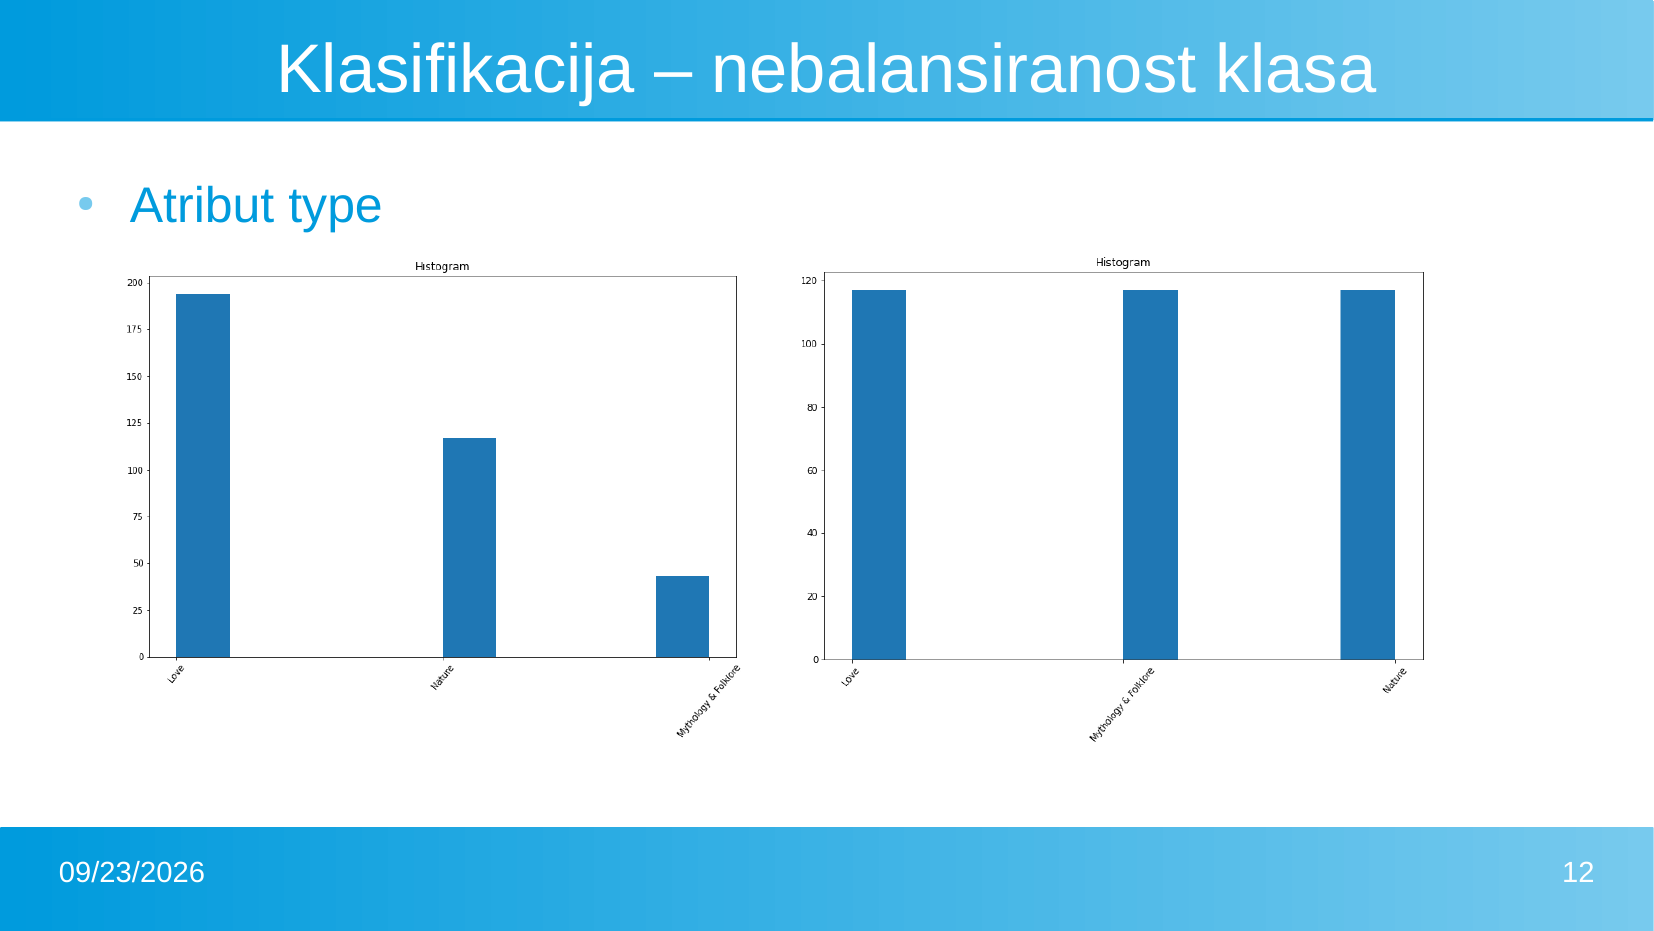

# Klasifikacija – nebalansiranost klasa
Atribut type
12